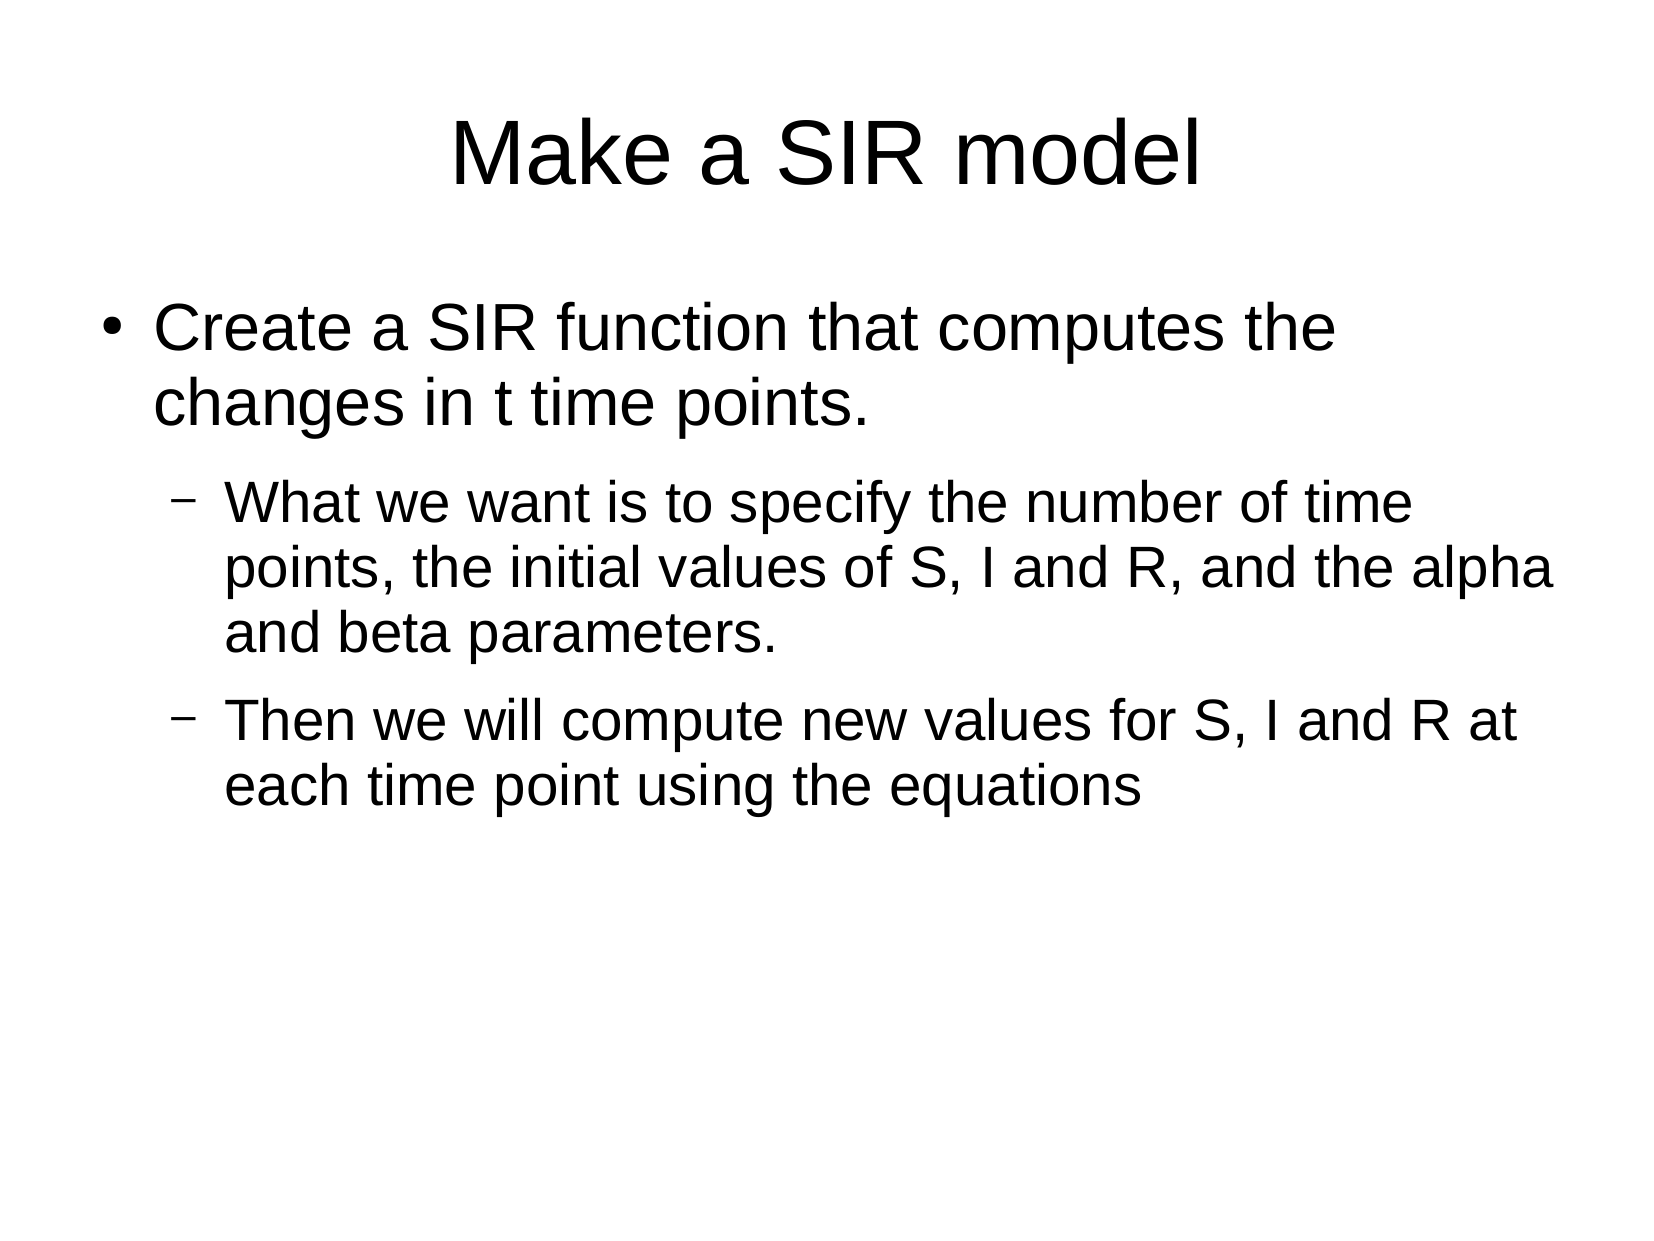

# Make a SIR model
Create a SIR function that computes the changes in t time points.
What we want is to specify the number of time points, the initial values of S, I and R, and the alpha and beta parameters.
Then we will compute new values for S, I and R at each time point using the equations